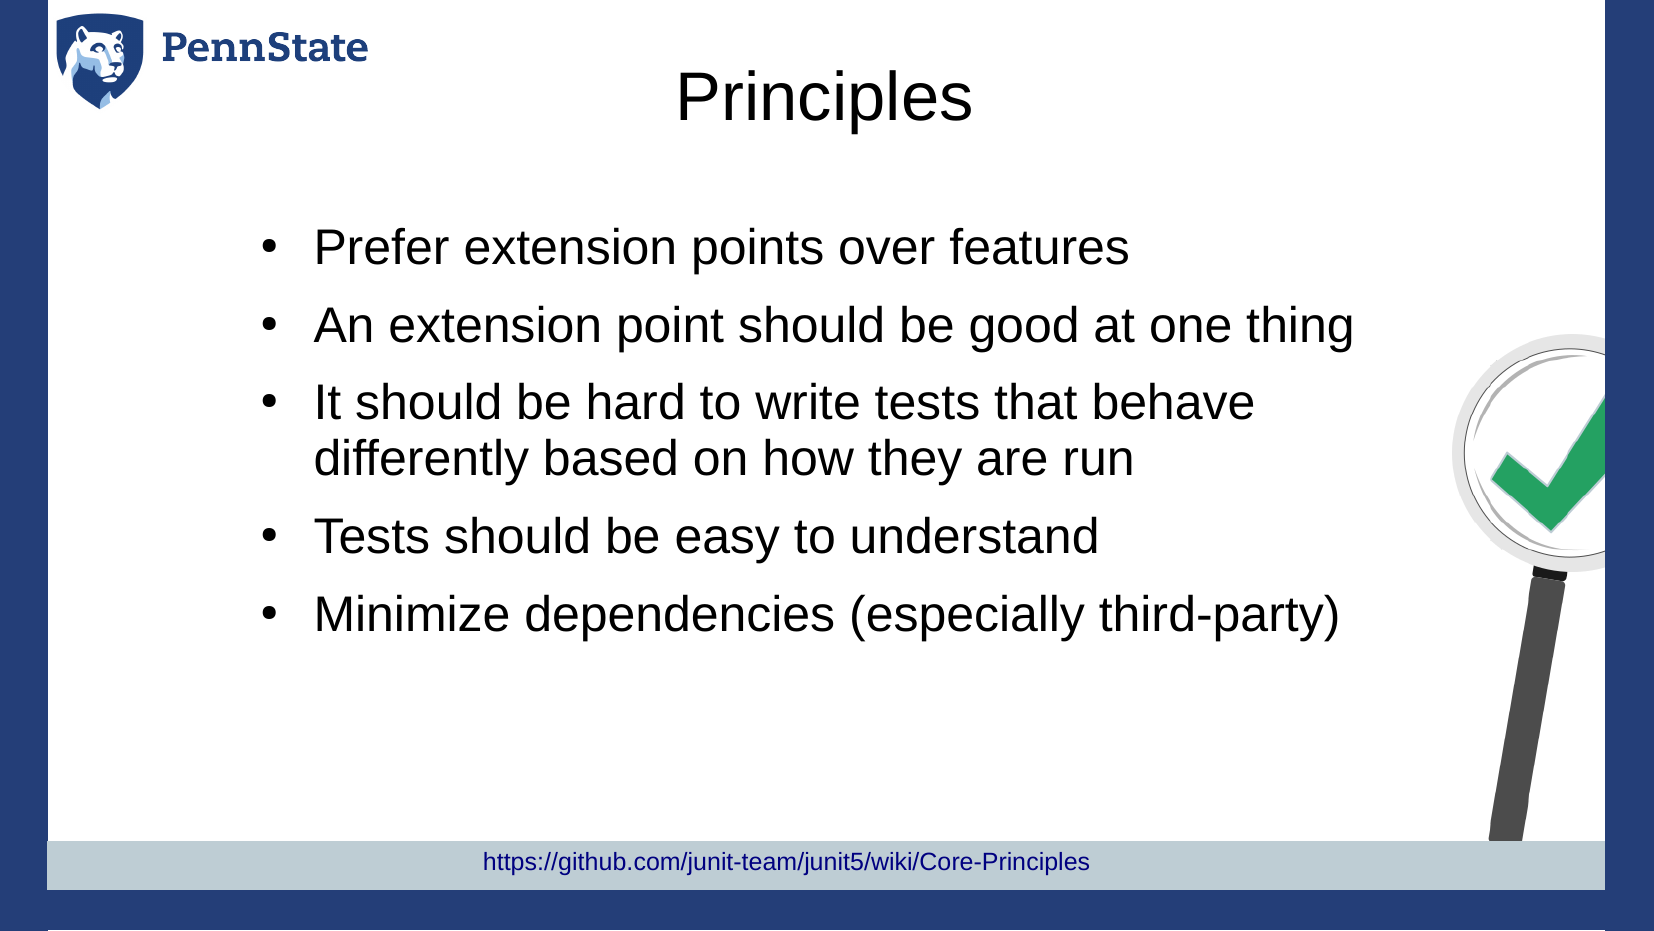

# Principles
Prefer extension points over features
An extension point should be good at one thing
It should be hard to write tests that behave differently based on how they are run
Tests should be easy to understand
Minimize dependencies (especially third-party)
https://github.com/junit-team/junit5/wiki/Core-Principles